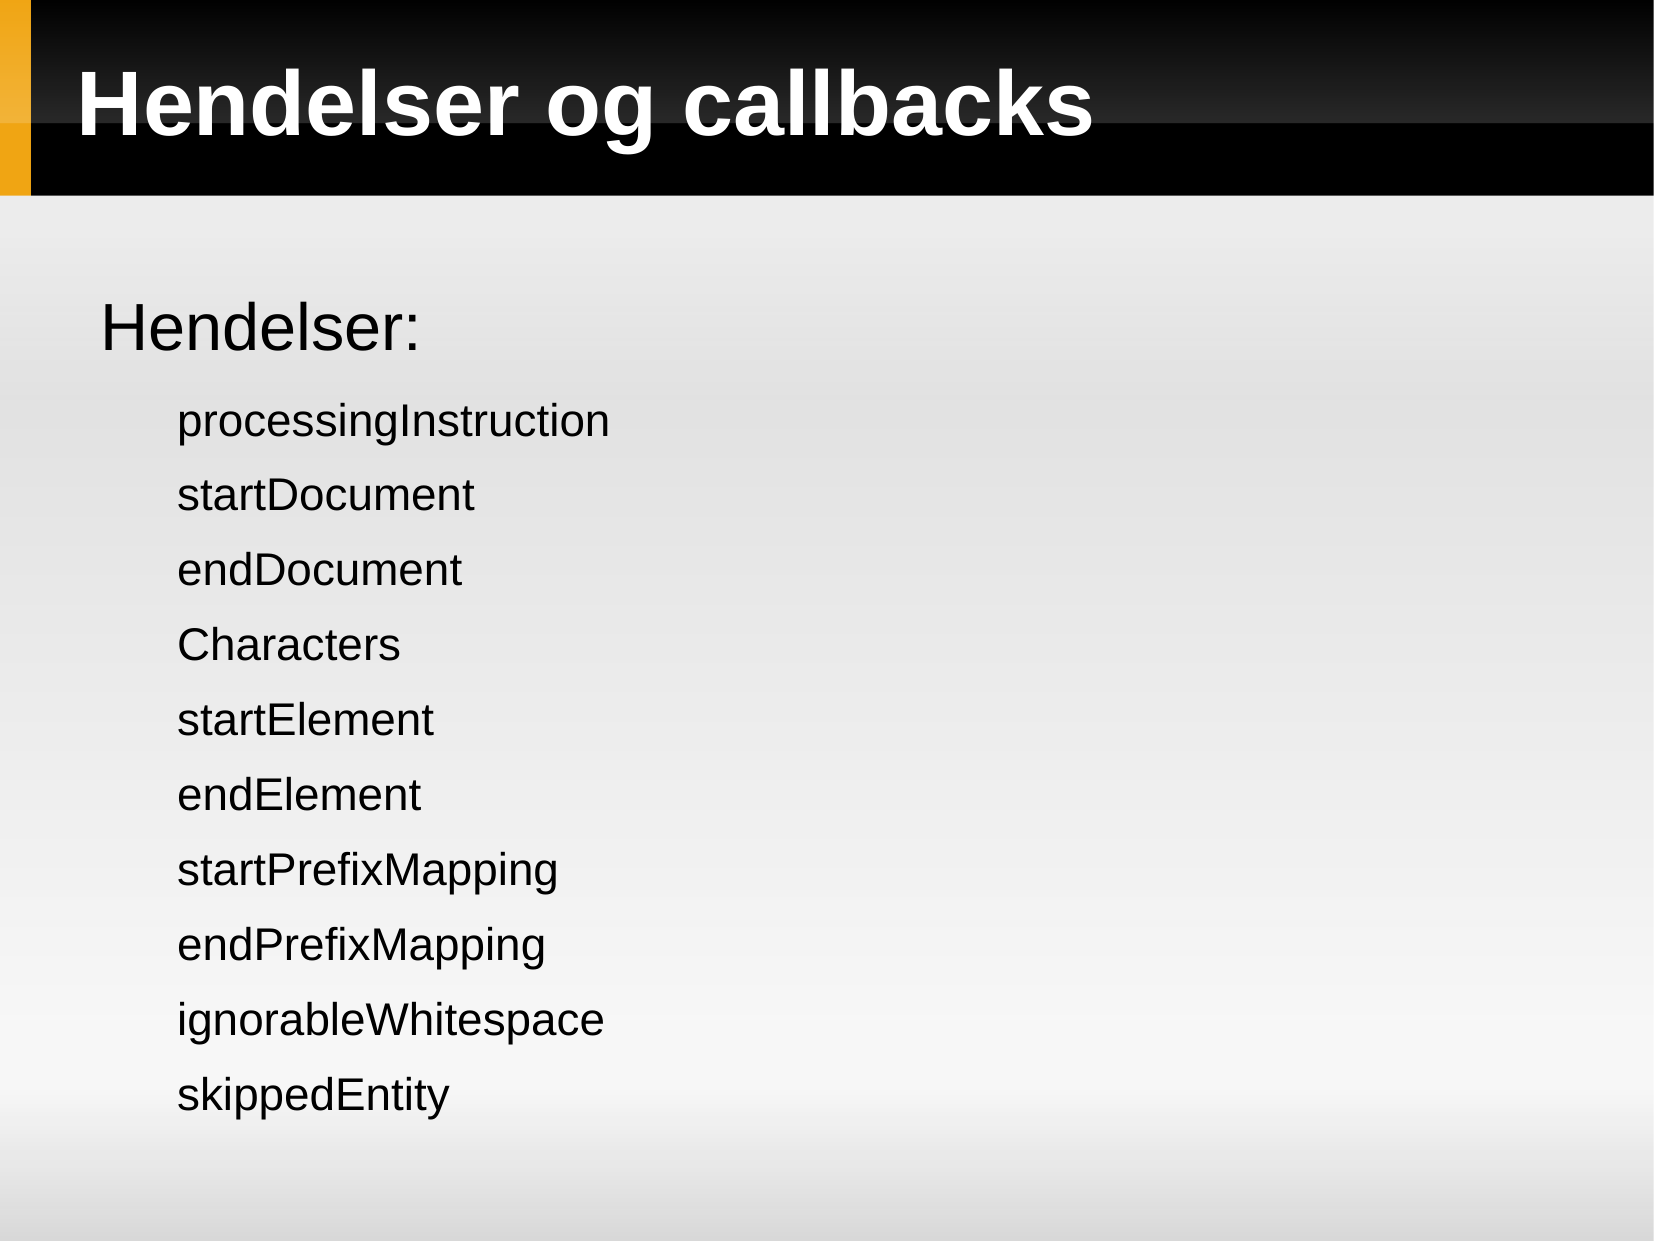

# Hendelser og callbacks
Hendelser:
processingInstruction
startDocument
endDocument
Characters
startElement
endElement
startPrefixMapping
endPrefixMapping
ignorableWhitespace
skippedEntity